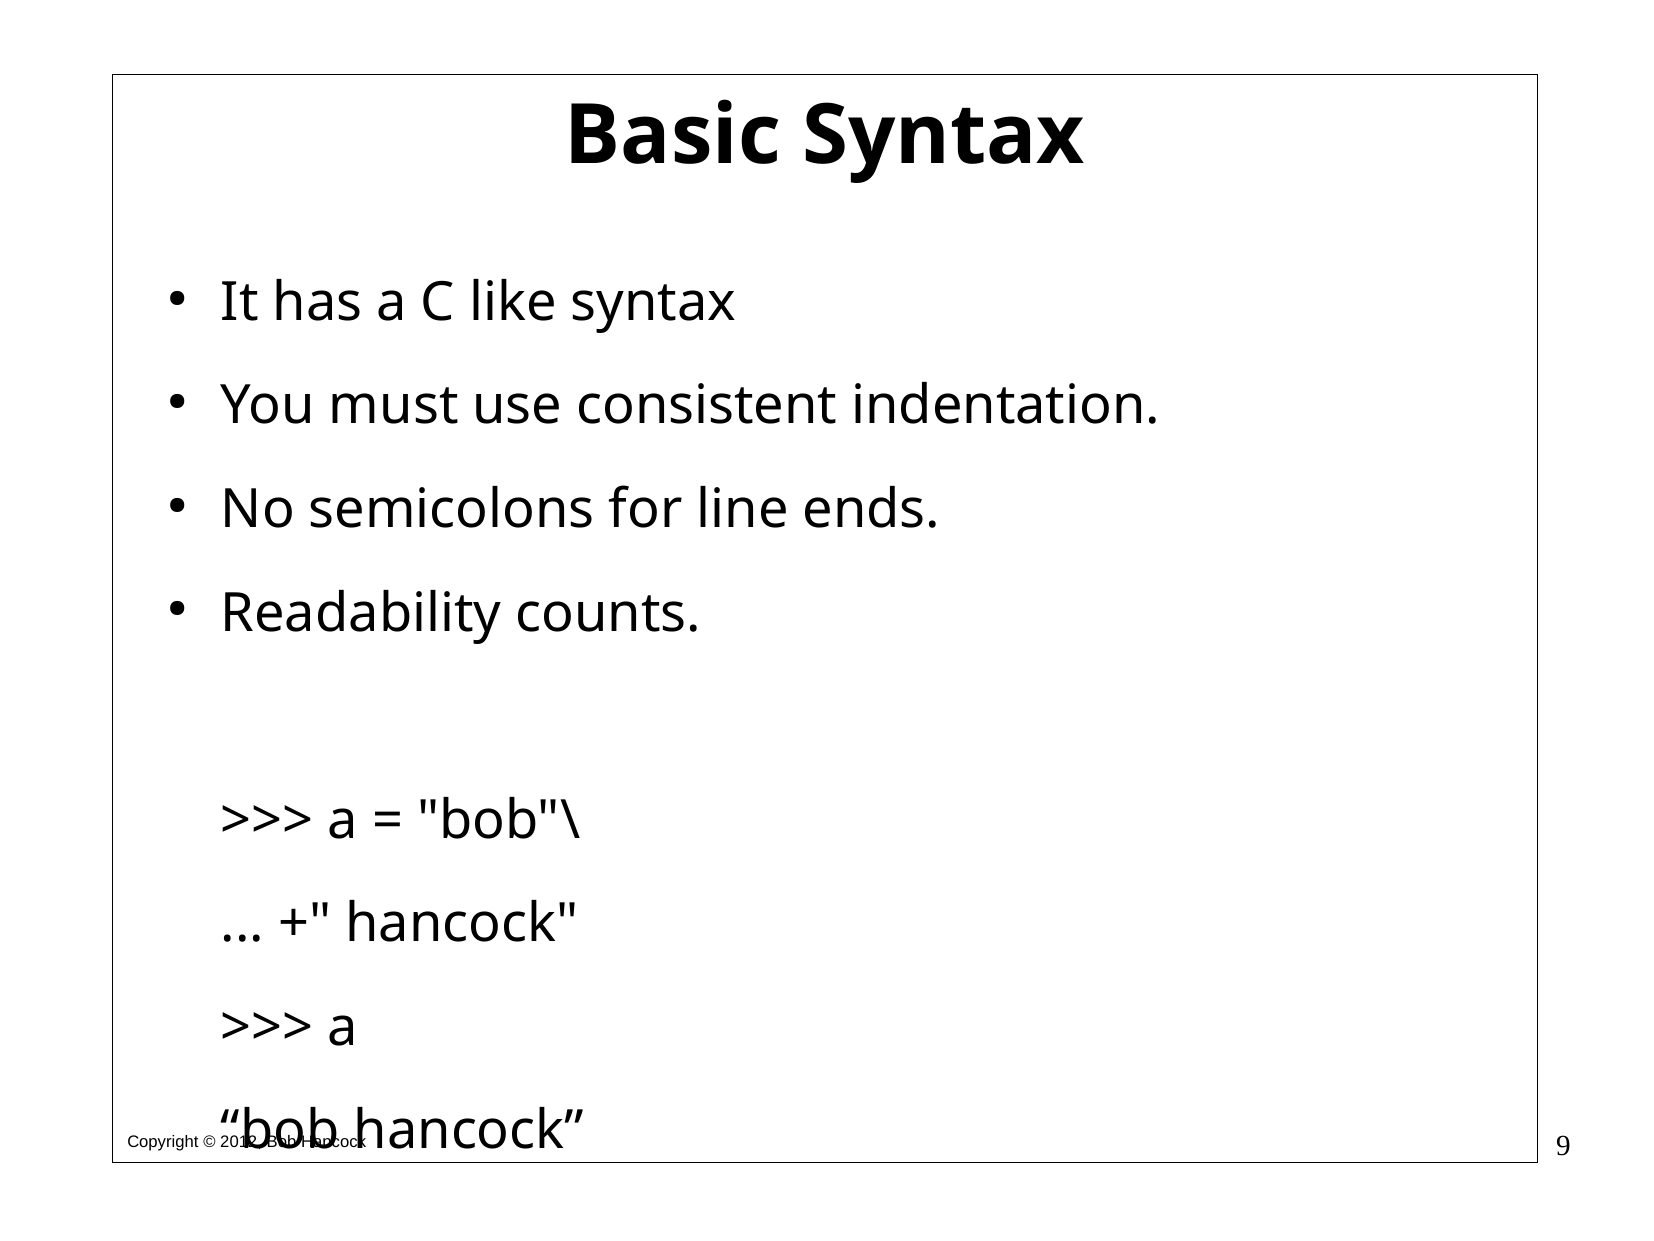

# Basic Syntax
It has a C like syntax
You must use consistent indentation.
No semicolons for line ends.
Readability counts.
>>> a = "bob"\
... +" hancock"
>>> a
“bob hancock”
Copyright © 2012, Bob Hancock
9